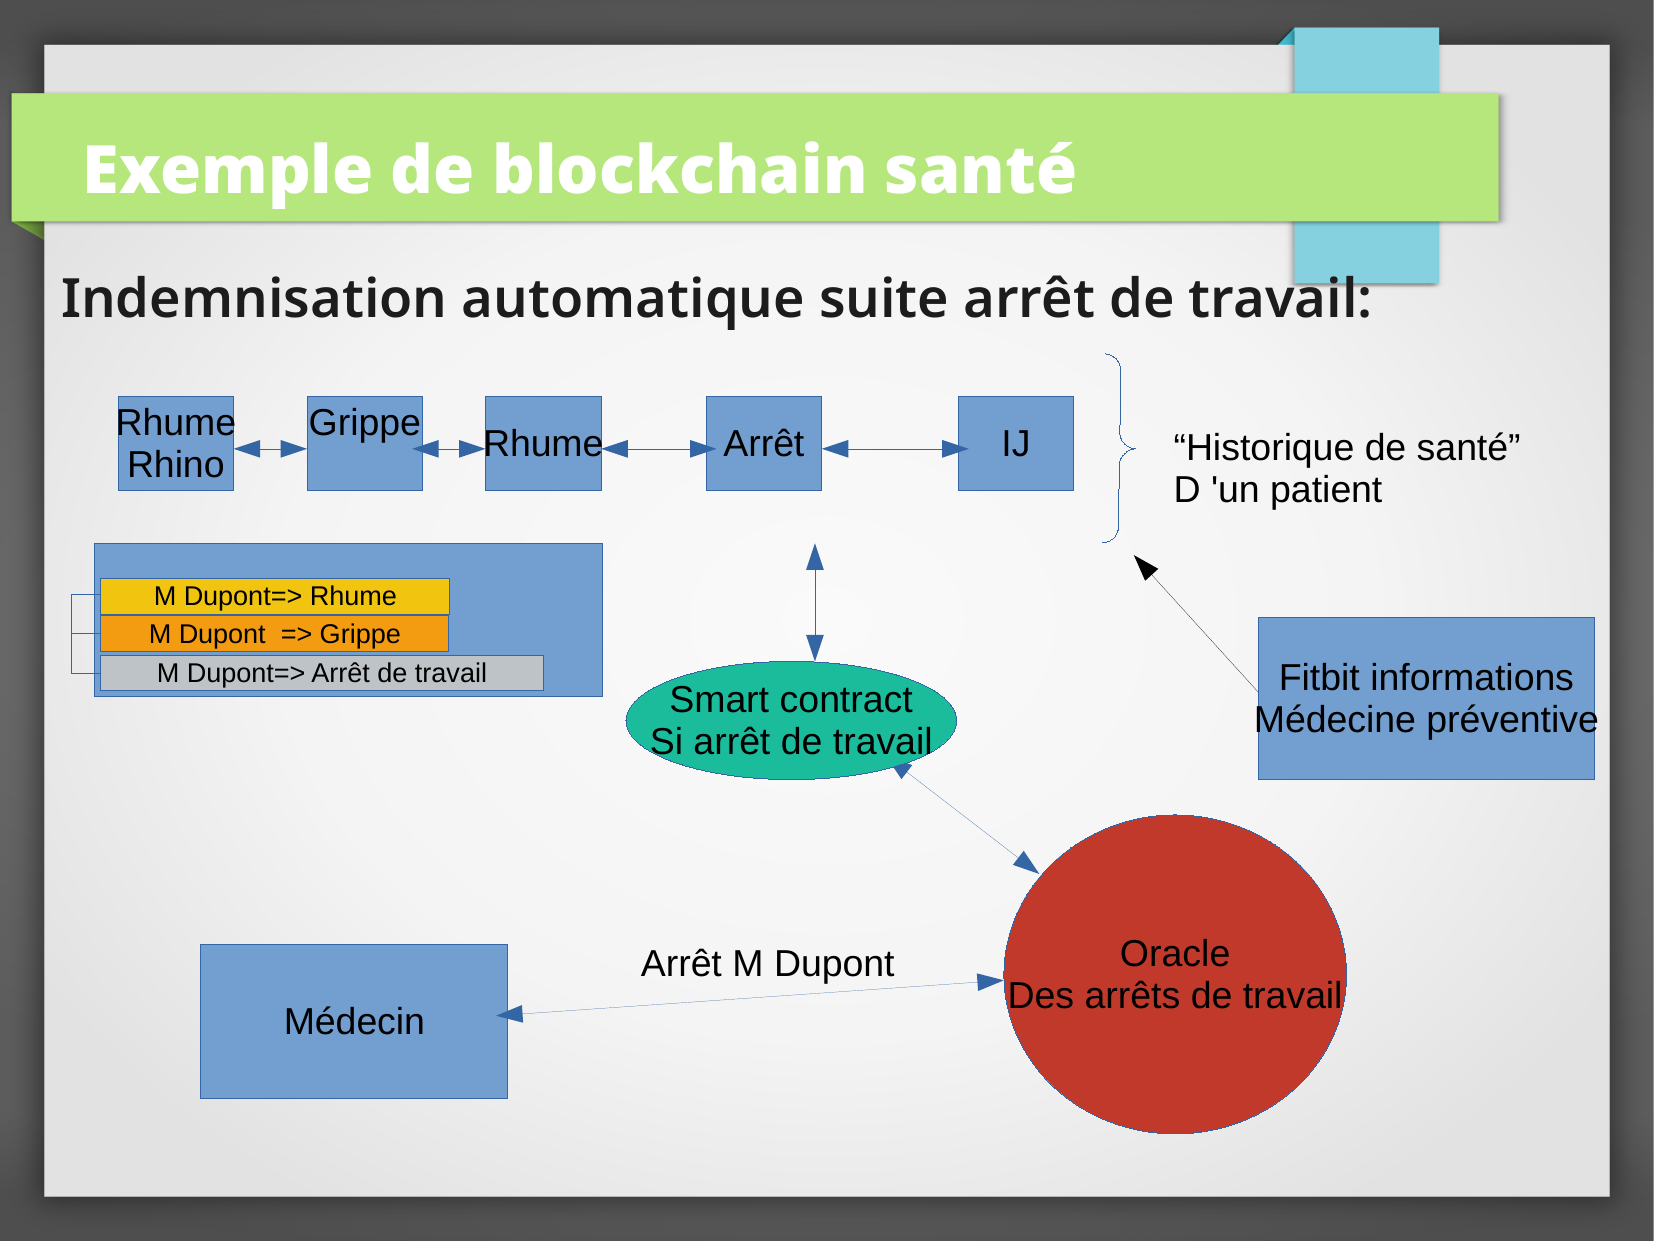

# Exemple de blockchain santé
Indemnisation automatique suite arrêt de travail:
Rhume
Rhino
Grippe
Rhume
Arrêt
IJ
“Historique de santé”
D 'un patient
M Dupont=> Rhume
M Dupont => Grippe
M Dupont=> Arrêt de travail
Smart contract
Si arrêt de travail
Fitbit informations
Médecine préventive
Oracle
Des arrêts de travail
Arrêt M Dupont
Médecin